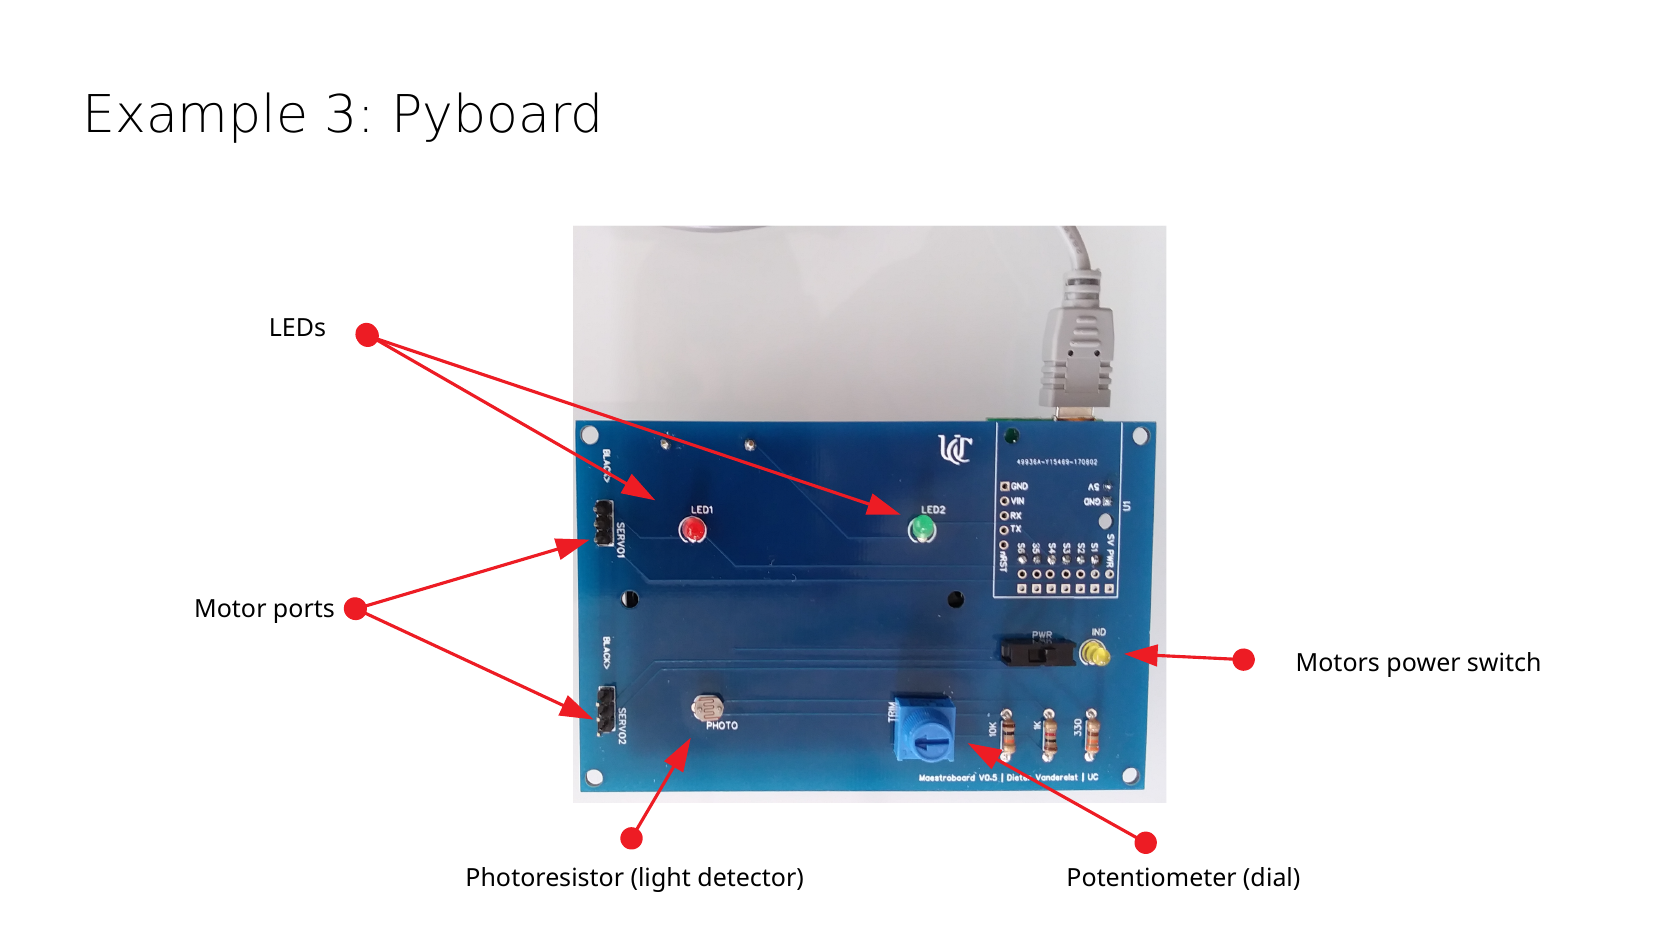

# Example 3: Pyboard
LEDs
Motor ports
Motors power switch
Photoresistor (light detector)
Potentiometer (dial)